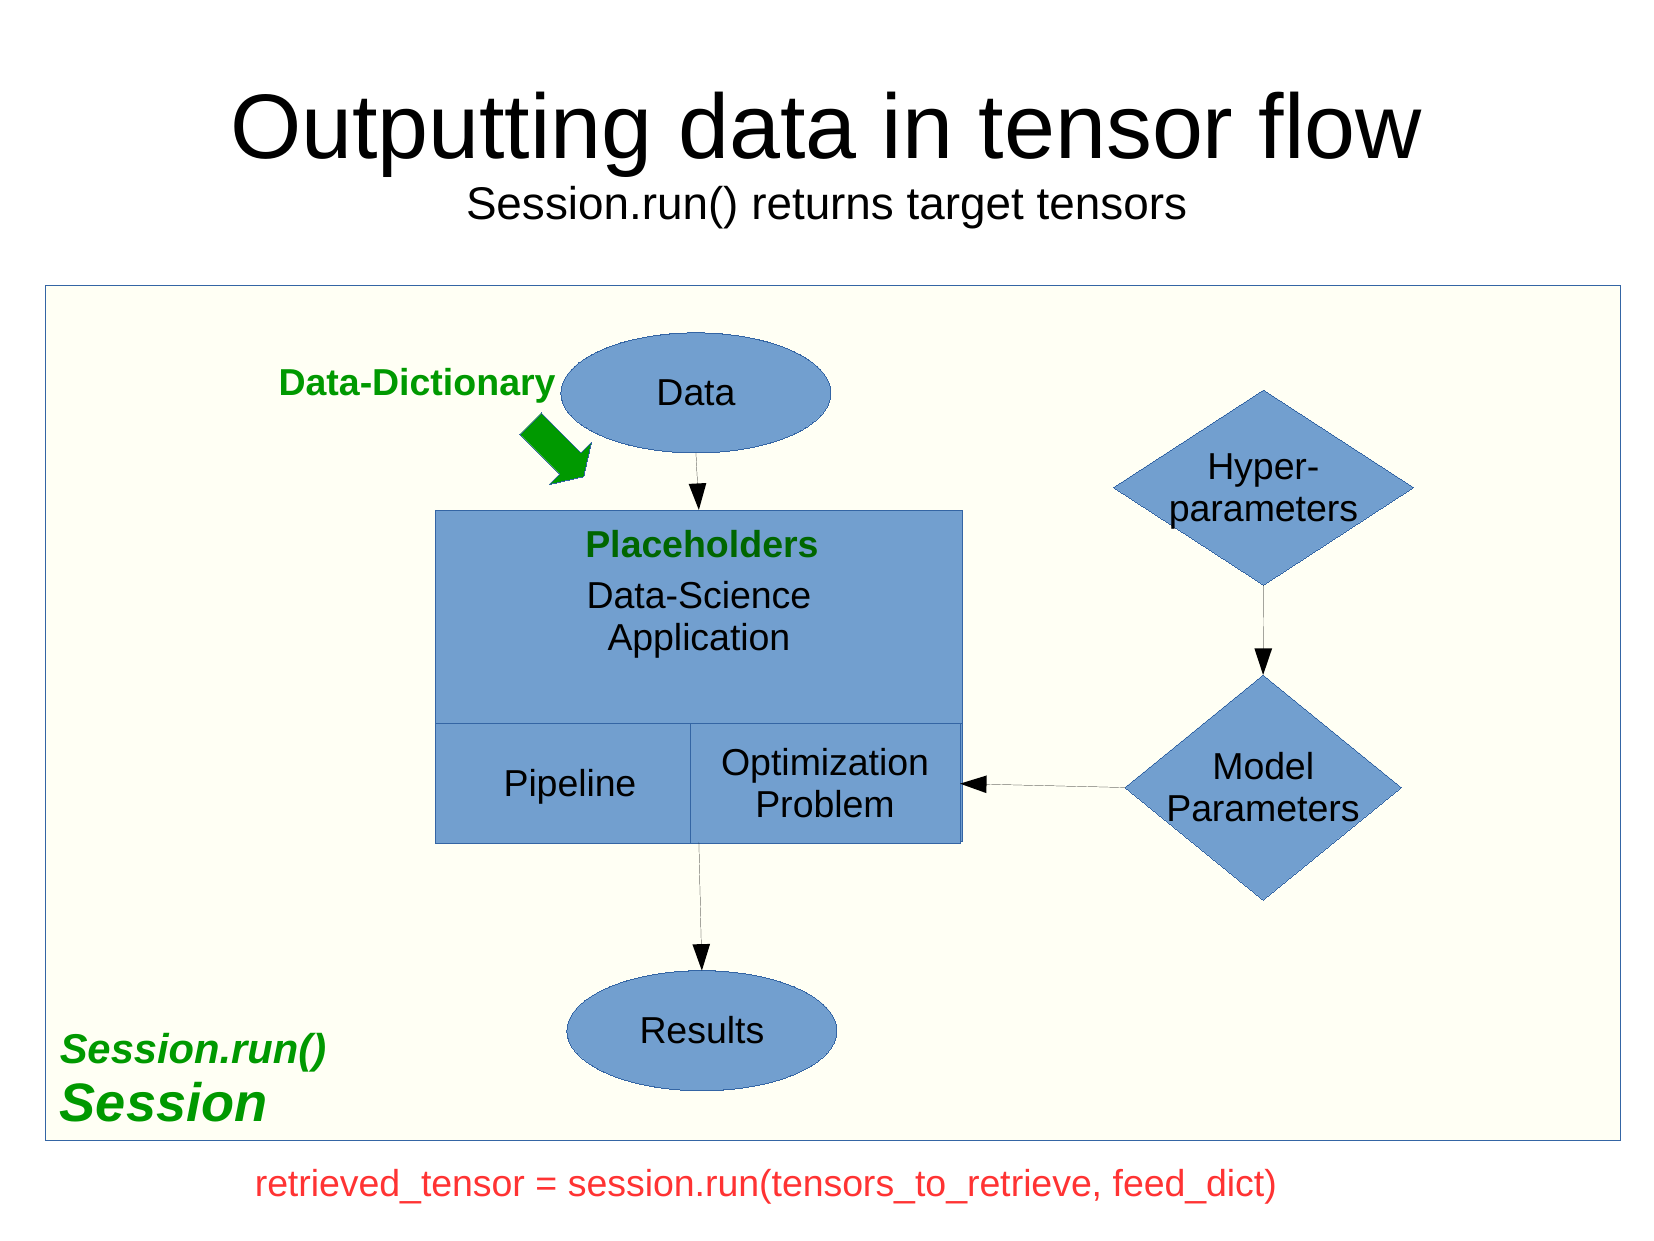

# Outputting data in tensor flow Session.run() returns target tensors
Session.run()
Session
Data
Data-Dictionary
Hyper-
parameters
Placeholders
Data-Science
Application
Model
Parameters
Pipeline
Optimization
Problem
Results
retrieved_tensor = session.run(tensors_to_retrieve, feed_dict)